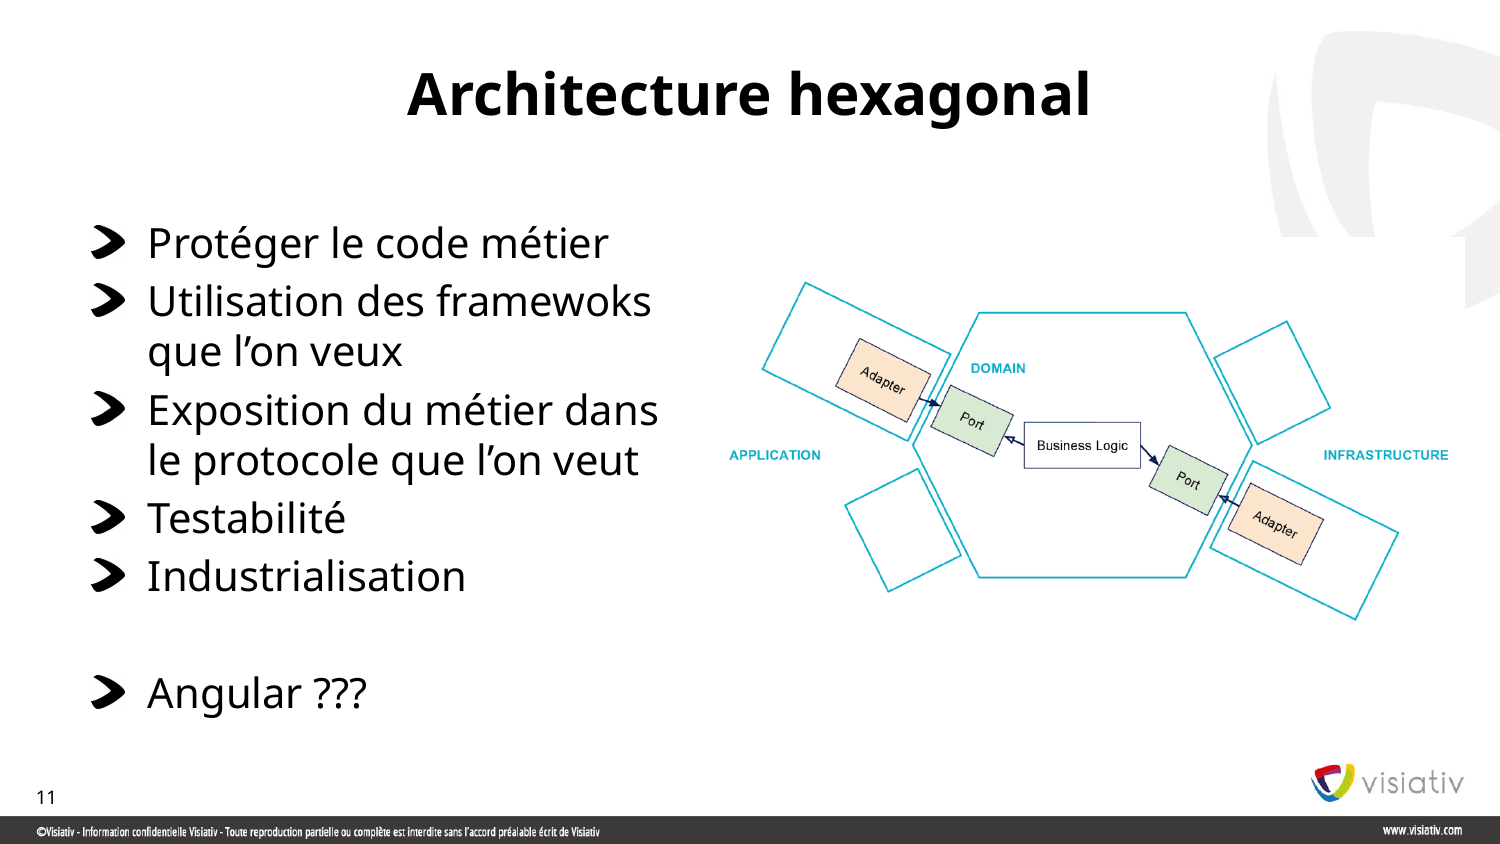

Architecture hexagonal
# Protéger le code métier
Utilisation des framewoks que l’on veux
Exposition du métier dans le protocole que l’on veut
Testabilité
Industrialisation
Angular ???